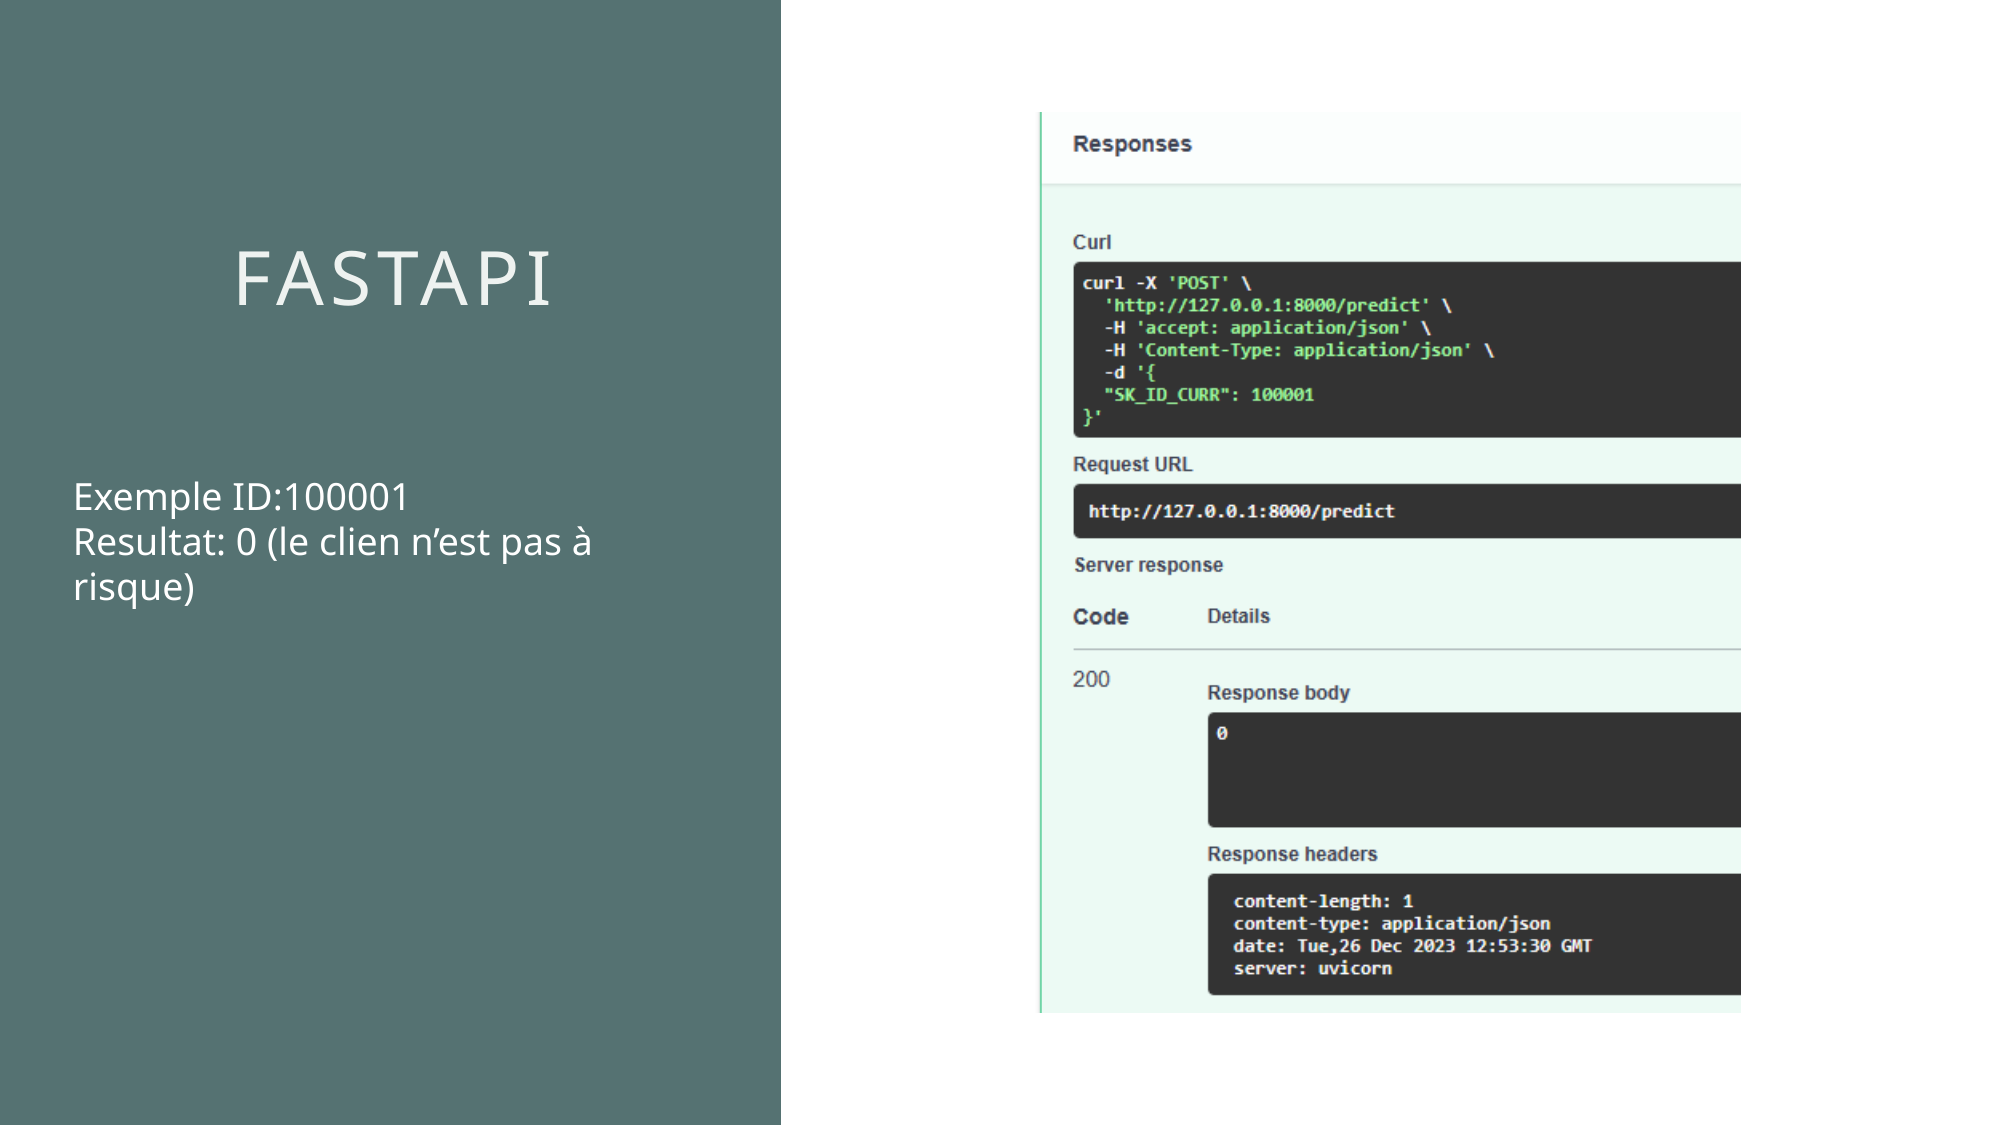

# FASTAPI
Exemple ID:100001
Resultat: 0 (le clien n’est pas à risque)